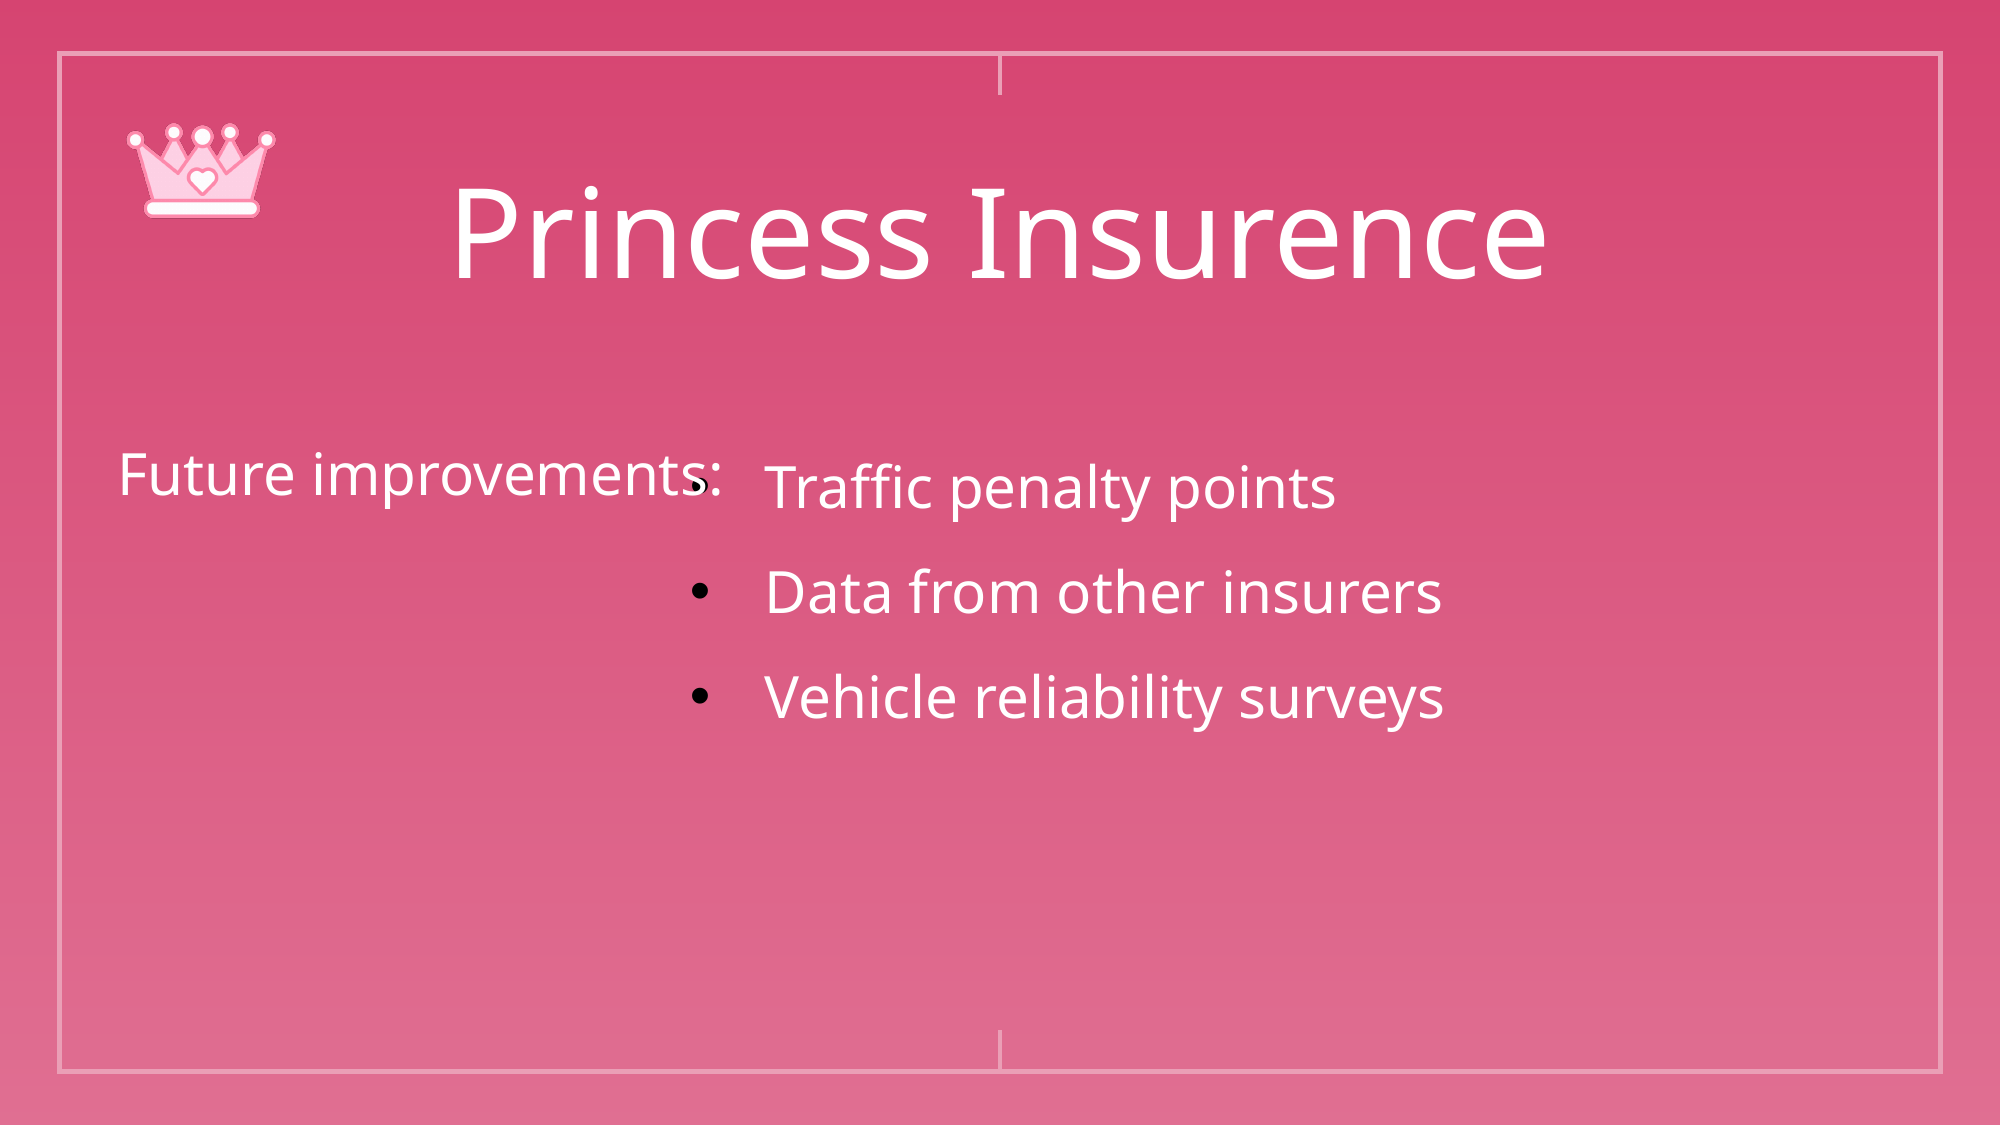

Princess Insurence
Future improvements:
Traffic penalty points
Data from other insurers
Vehicle reliability surveys